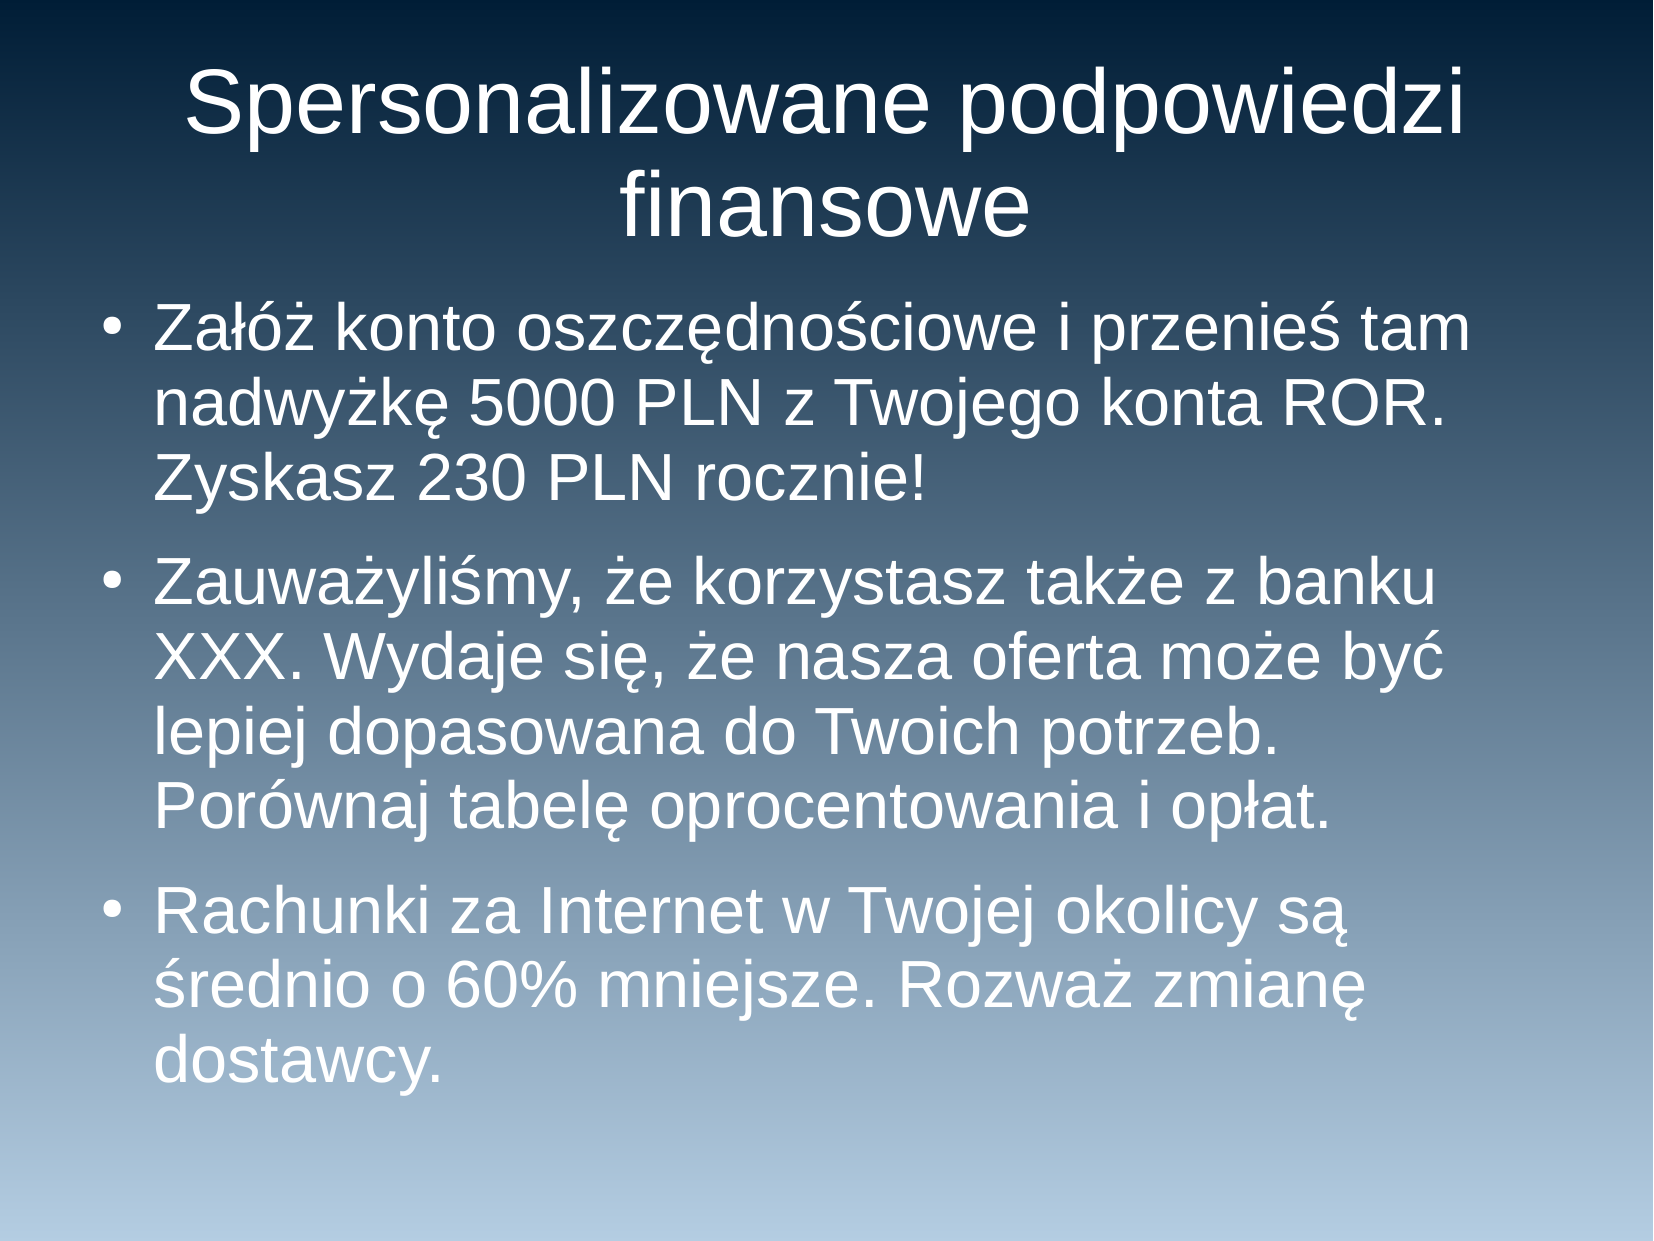

# Spersonalizowane podpowiedzi finansowe
Załóż konto oszczędnościowe i przenieś tam nadwyżkę 5000 PLN z Twojego konta ROR. Zyskasz 230 PLN rocznie!
Zauważyliśmy, że korzystasz także z banku XXX. Wydaje się, że nasza oferta może być lepiej dopasowana do Twoich potrzeb. Porównaj tabelę oprocentowania i opłat.
Rachunki za Internet w Twojej okolicy są średnio o 60% mniejsze. Rozważ zmianę dostawcy.